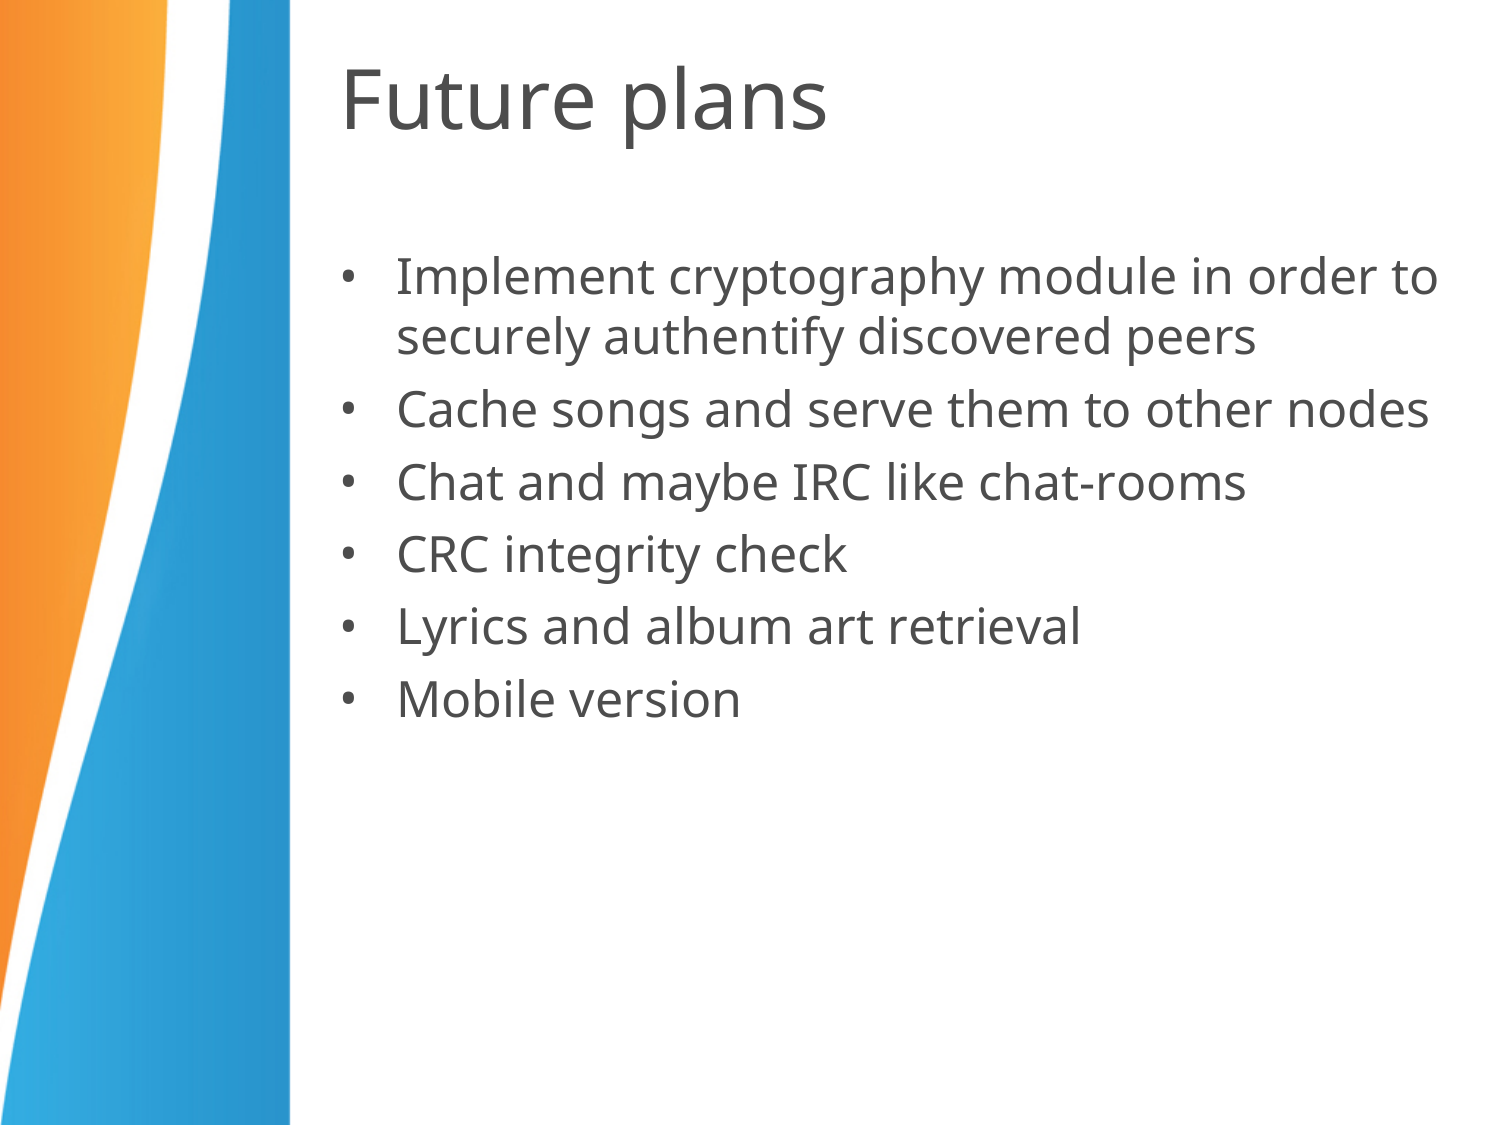

# Future plans
Implement cryptography module in order to securely authentify discovered peers
Cache songs and serve them to other nodes
Chat and maybe IRC like chat-rooms
CRC integrity check
Lyrics and album art retrieval
Mobile version